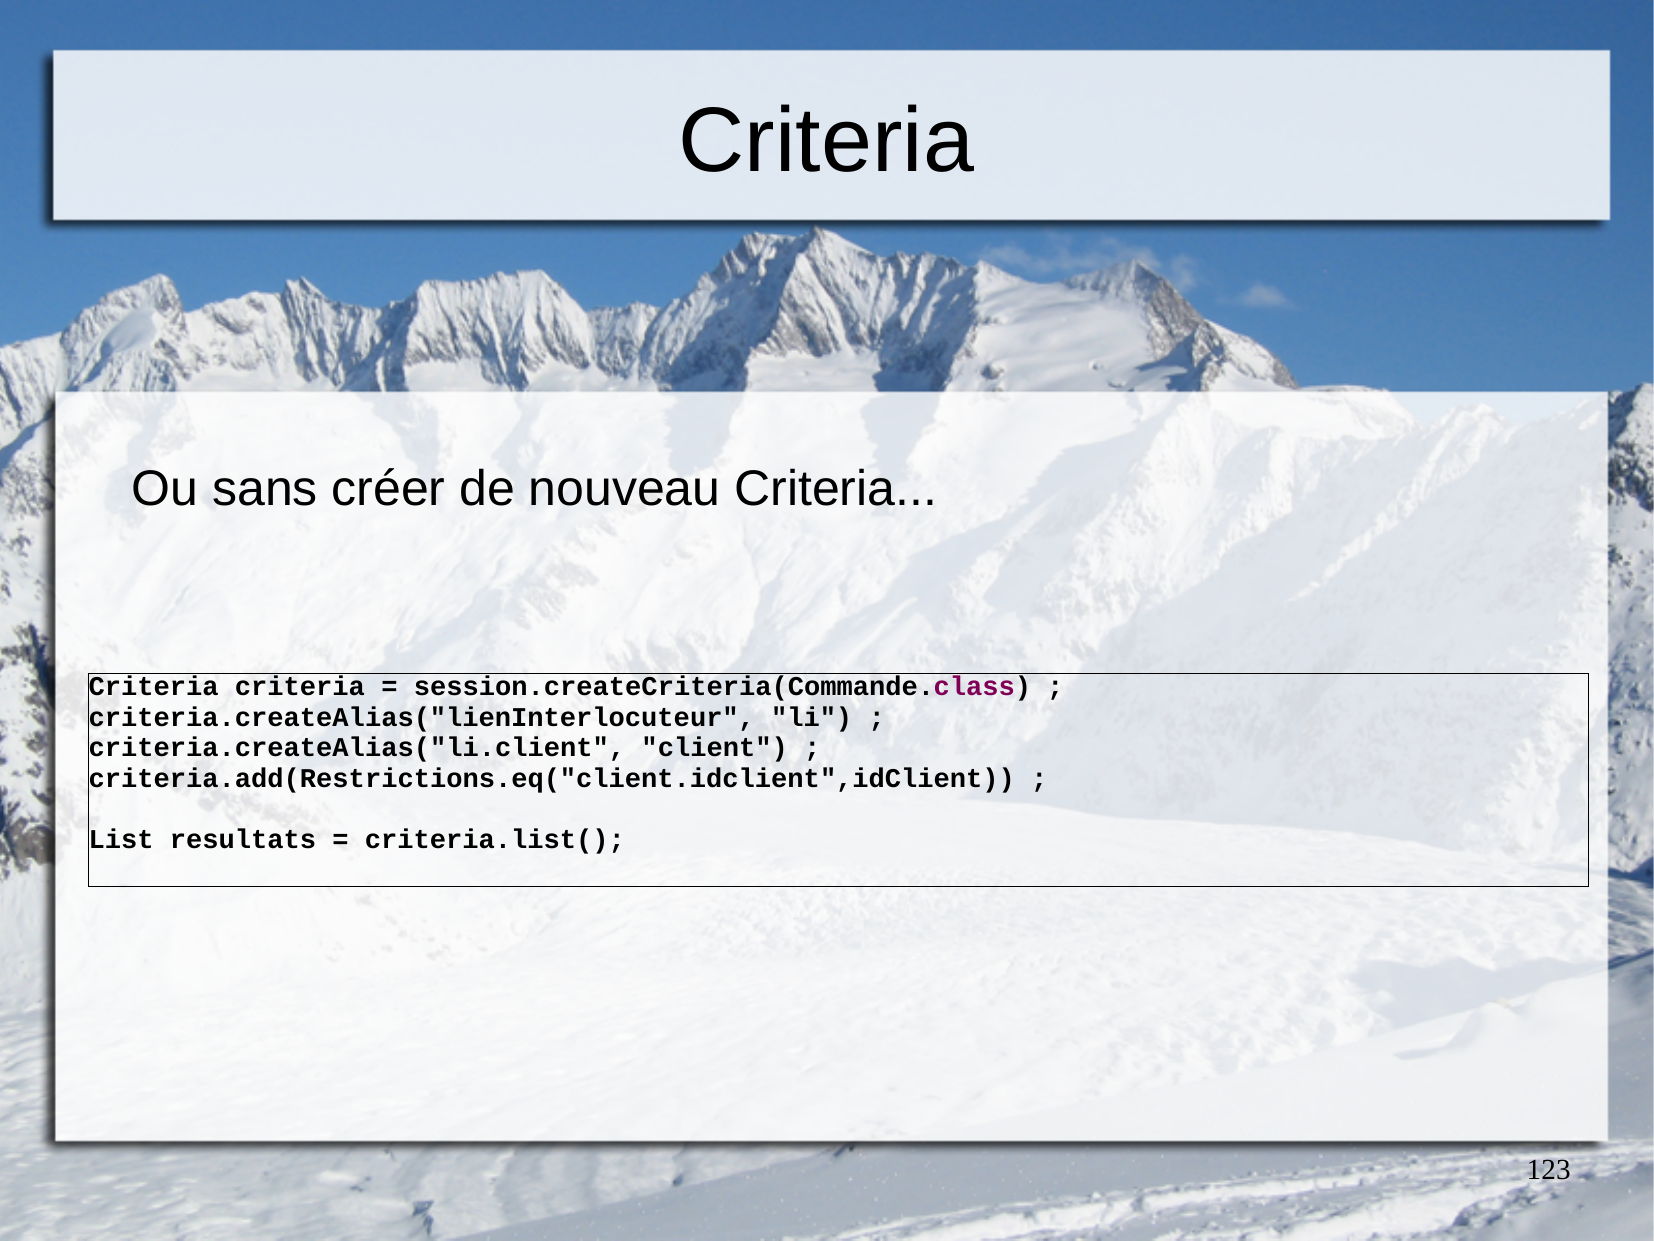

# Criteria
Ou sans créer de nouveau Criteria...
Criteria criteria = session.createCriteria(Commande.class) ;
criteria.createAlias("lienInterlocuteur", "li") ;
criteria.createAlias("li.client", "client") ;
criteria.add(Restrictions.eq("client.idclient",idClient)) ;
List resultats = criteria.list();
123